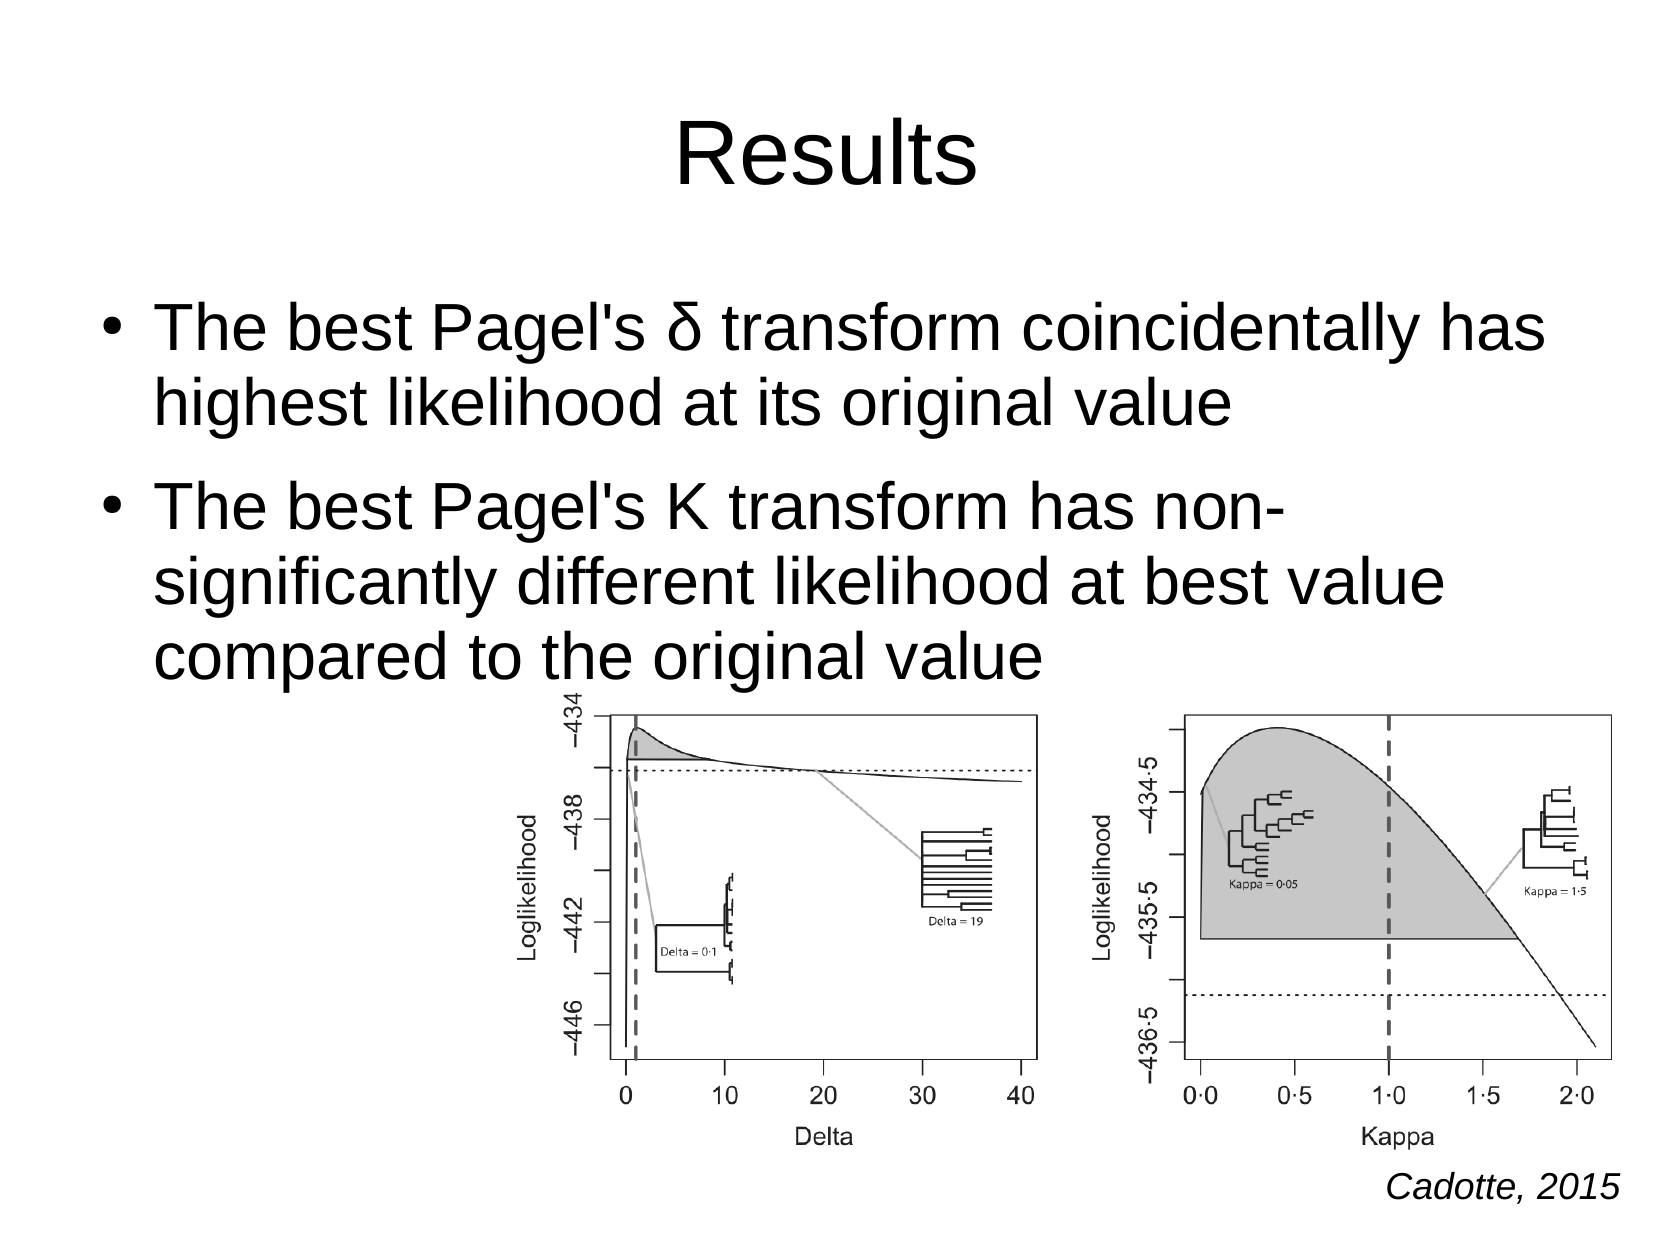

# Results
The best Pagel's δ transform coincidentally has highest likelihood at its original value
The best Pagel's K transform has non-significantly different likelihood at best value compared to the original value
Cadotte, 2015